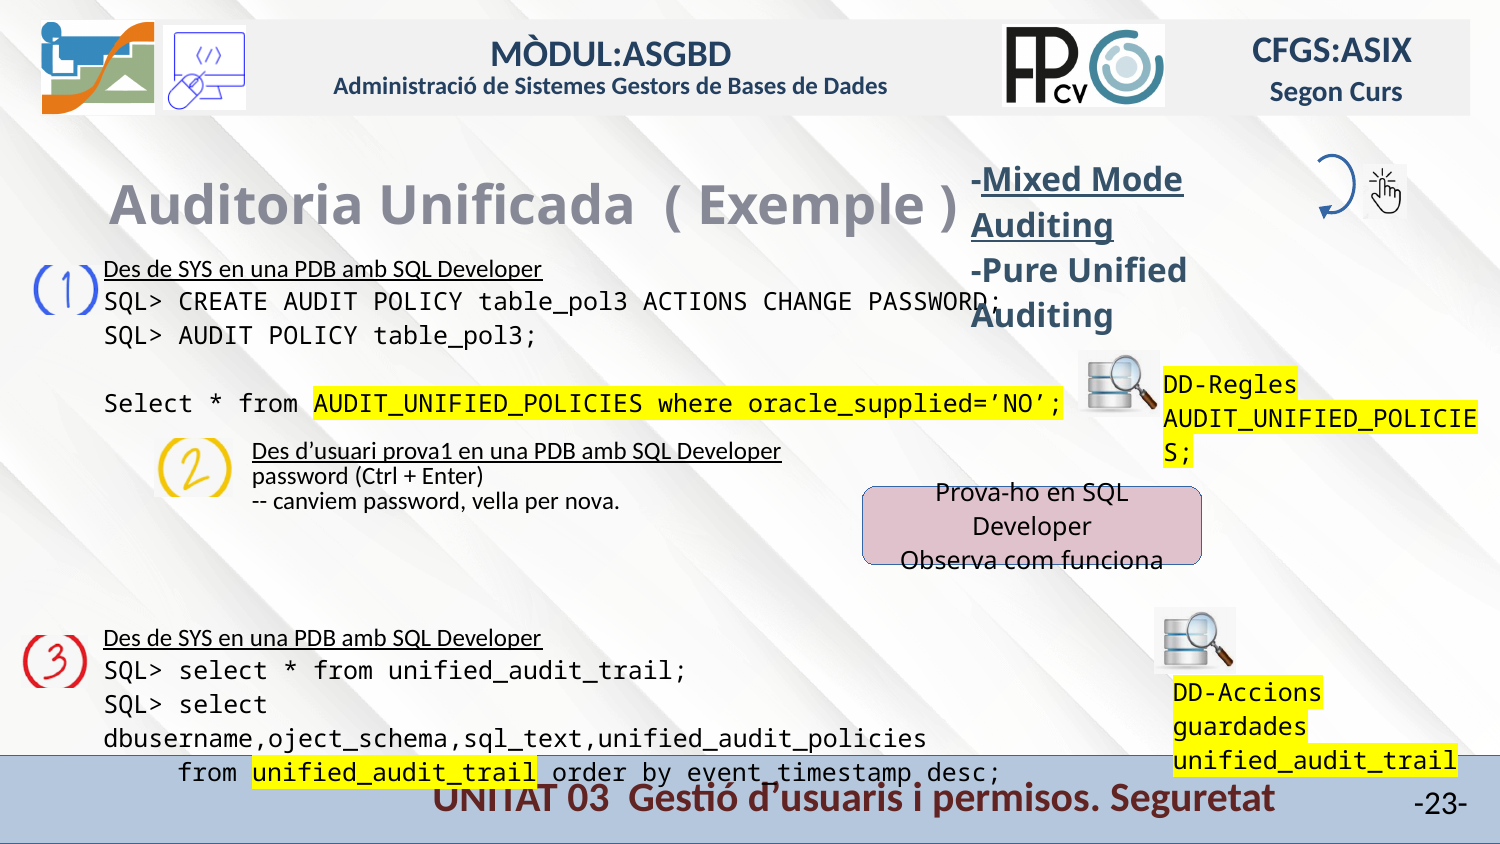

-Mixed Mode Auditing
-Pure Unified Auditing
# Auditoria Unificada ( Exemple )
Des de SYS en una PDB amb SQL Developer
SQL> CREATE AUDIT POLICY table_pol3 ACTIONS CHANGE PASSWORD;
SQL> AUDIT POLICY table_pol3;
Select * from AUDIT_UNIFIED_POLICIES where oracle_supplied=’NO’;
DD-Regles
AUDIT_UNIFIED_POLICIES;
Des d’usuari prova1 en una PDB amb SQL Developer
password (Ctrl + Enter)
-- canviem password, vella per nova.
Prova-ho en SQL Developer
Observa com funciona
Des de SYS en una PDB amb SQL Developer
SQL> select * from unified_audit_trail;
SQL> select dbusername,oject_schema,sql_text,unified_audit_policies
	from unified_audit_trail order by event_timestamp desc;
DD-Accions guardades
unified_audit_trail